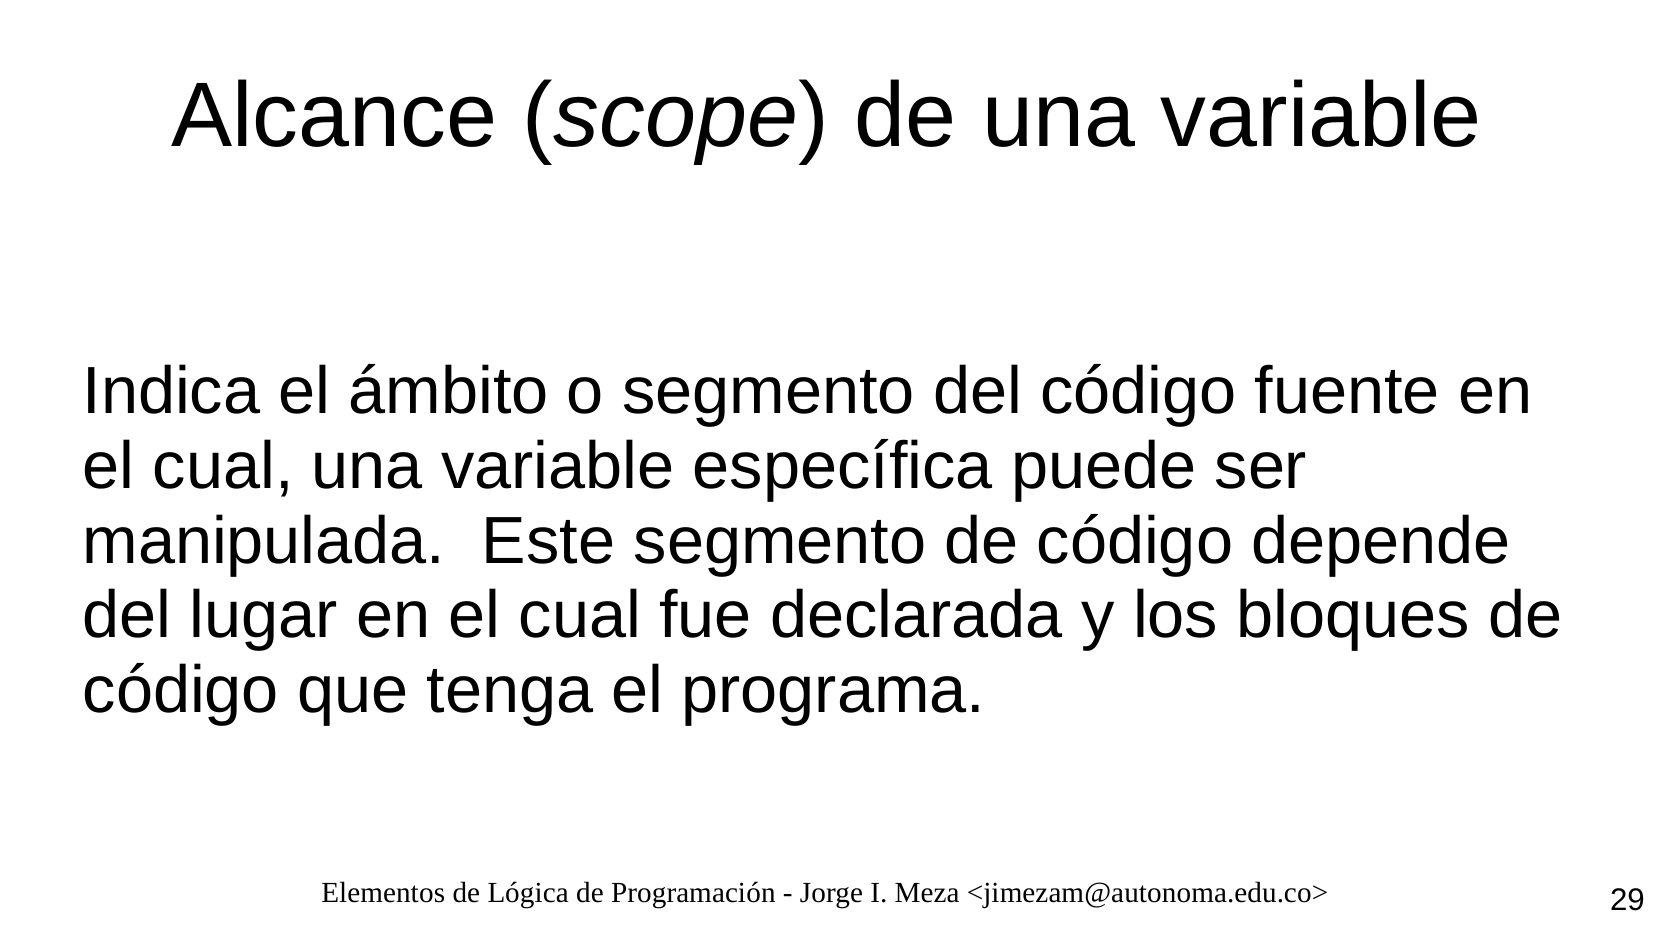

# Alcance (scope) de una variable
Indica el ámbito o segmento del código fuente en el cual, una variable específica puede ser manipulada. Este segmento de código depende del lugar en el cual fue declarada y los bloques de código que tenga el programa.
Elementos de Lógica de Programación - Jorge I. Meza <jimezam@autonoma.edu.co>